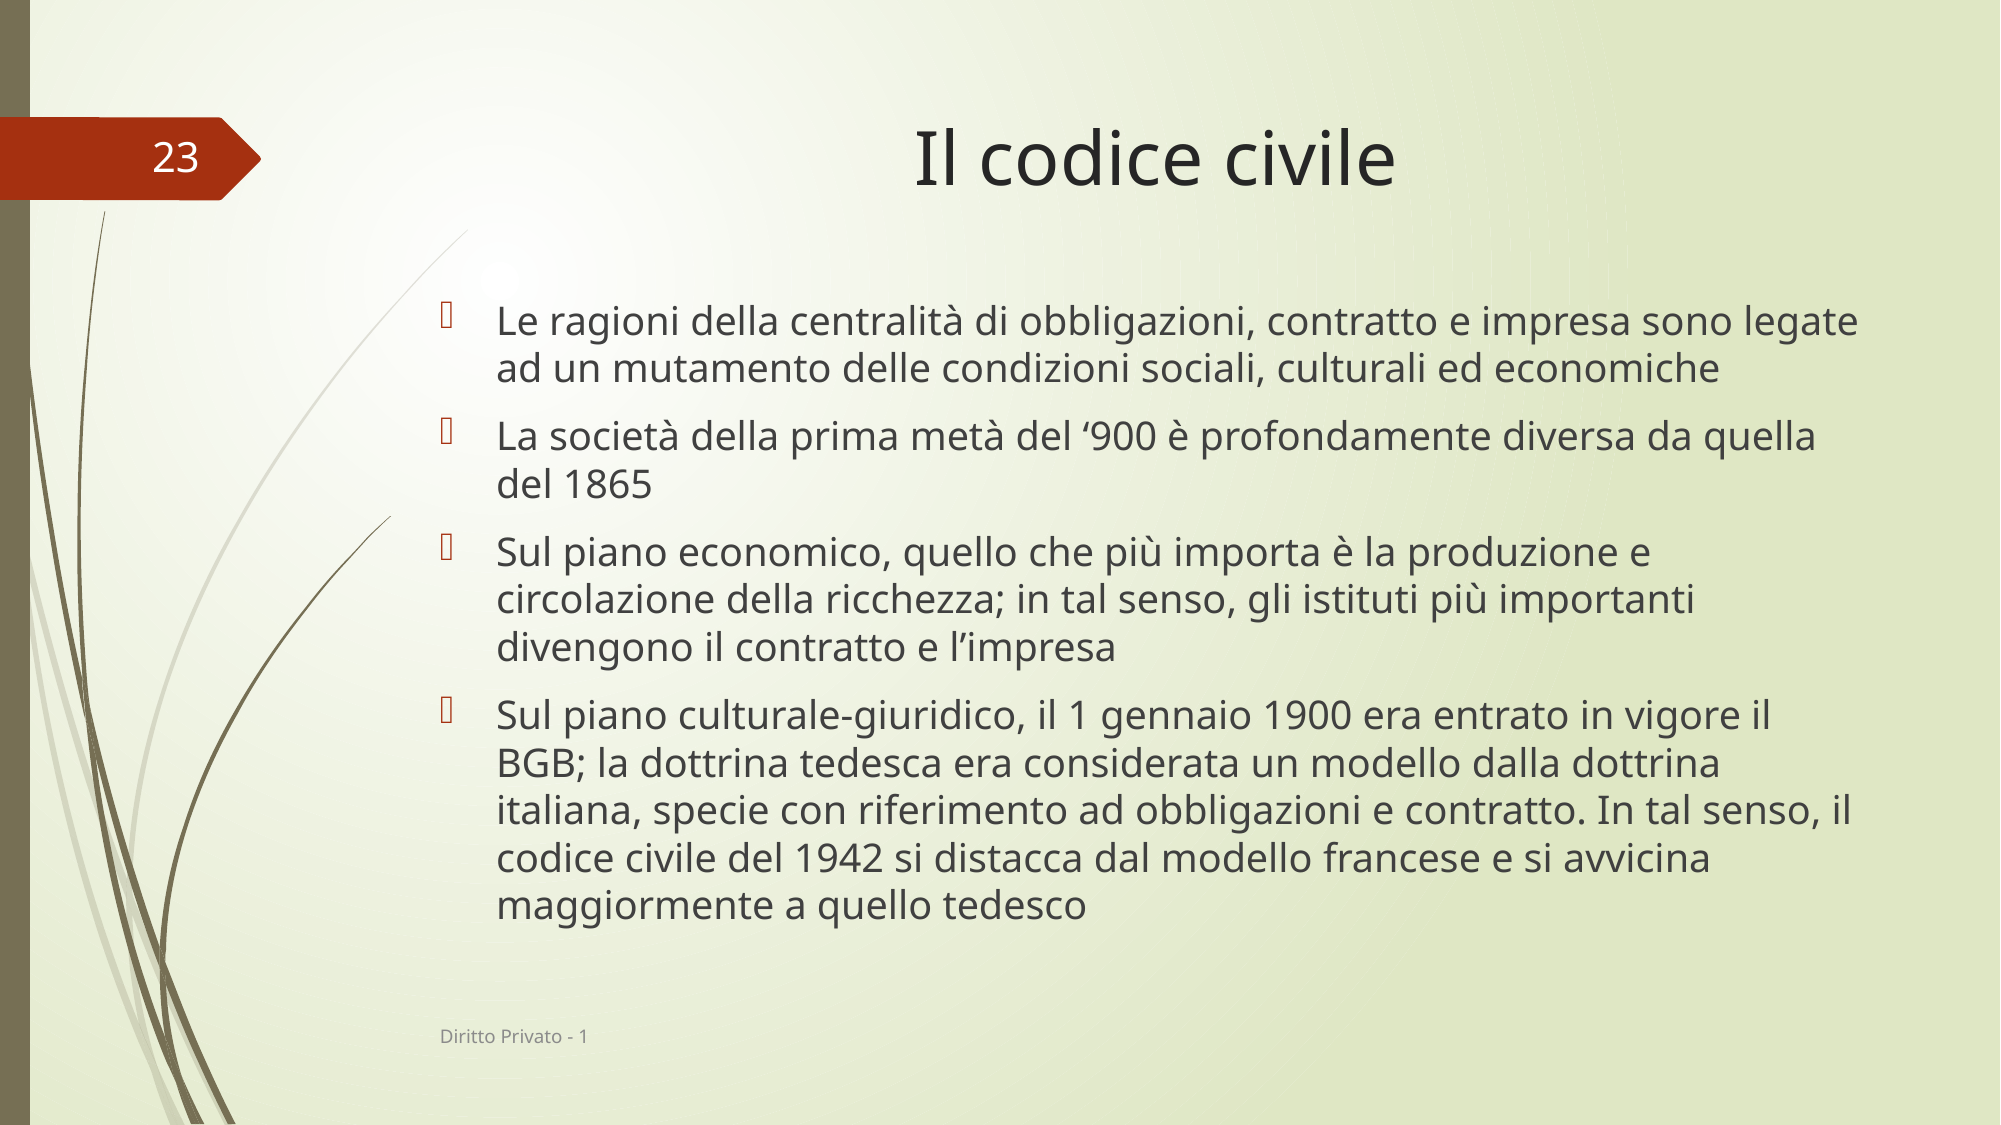

# Il codice civile
Le ragioni della centralità di obbligazioni, contratto e impresa sono legate ad un mutamento delle condizioni sociali, culturali ed economiche
La società della prima metà del ‘900 è profondamente diversa da quella del 1865
Sul piano economico, quello che più importa è la produzione e circolazione della ricchezza; in tal senso, gli istituti più importanti divengono il contratto e l’impresa
Sul piano culturale-giuridico, il 1 gennaio 1900 era entrato in vigore il BGB; la dottrina tedesca era considerata un modello dalla dottrina italiana, specie con riferimento ad obbligazioni e contratto. In tal senso, il codice civile del 1942 si distacca dal modello francese e si avvicina maggiormente a quello tedesco
Diritto Privato - 1